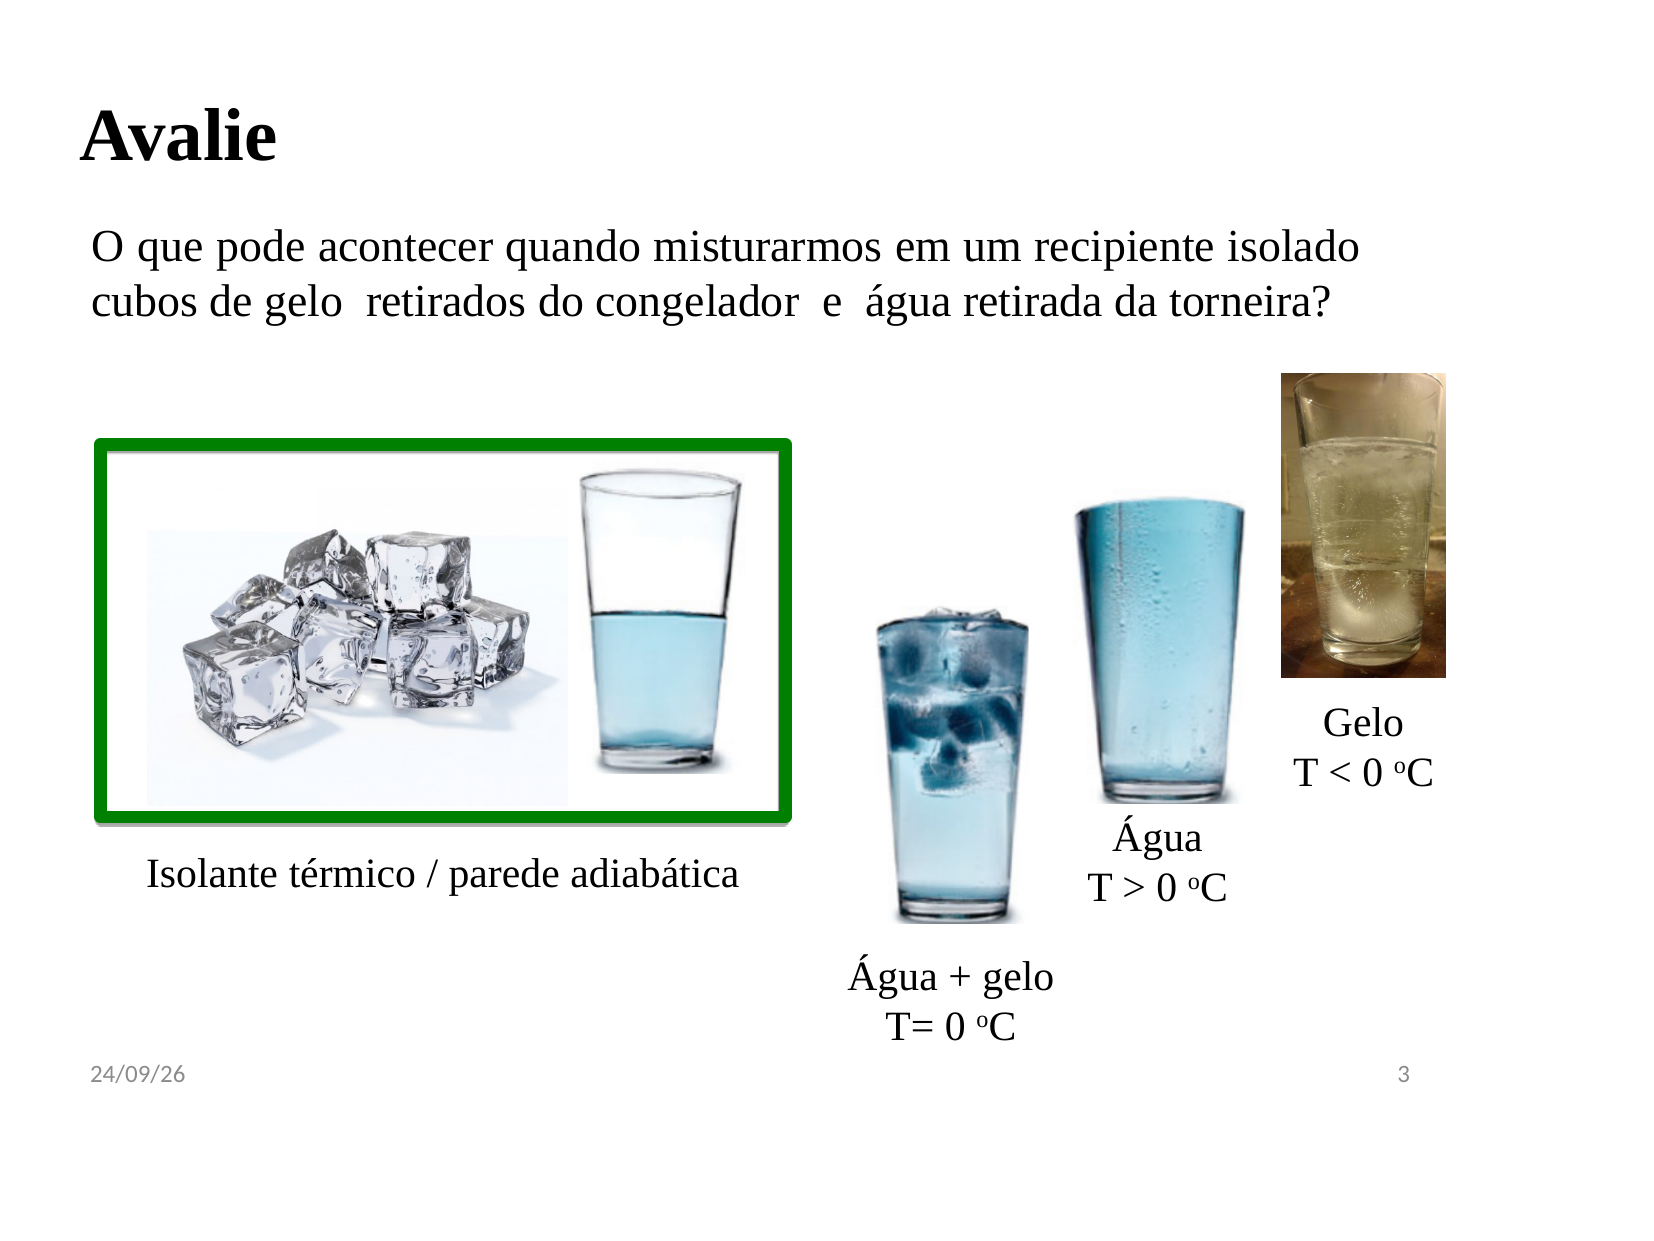

Avalie
O que pode acontecer quando misturarmos em um recipiente isolado cubos de gelo retirados do congelador e água retirada da torneira?
Gelo
T < 0 oC
Isolante térmico / parede adiabática
Água
T > 0 oC
=
Água + gelo
T= 0 oC
2